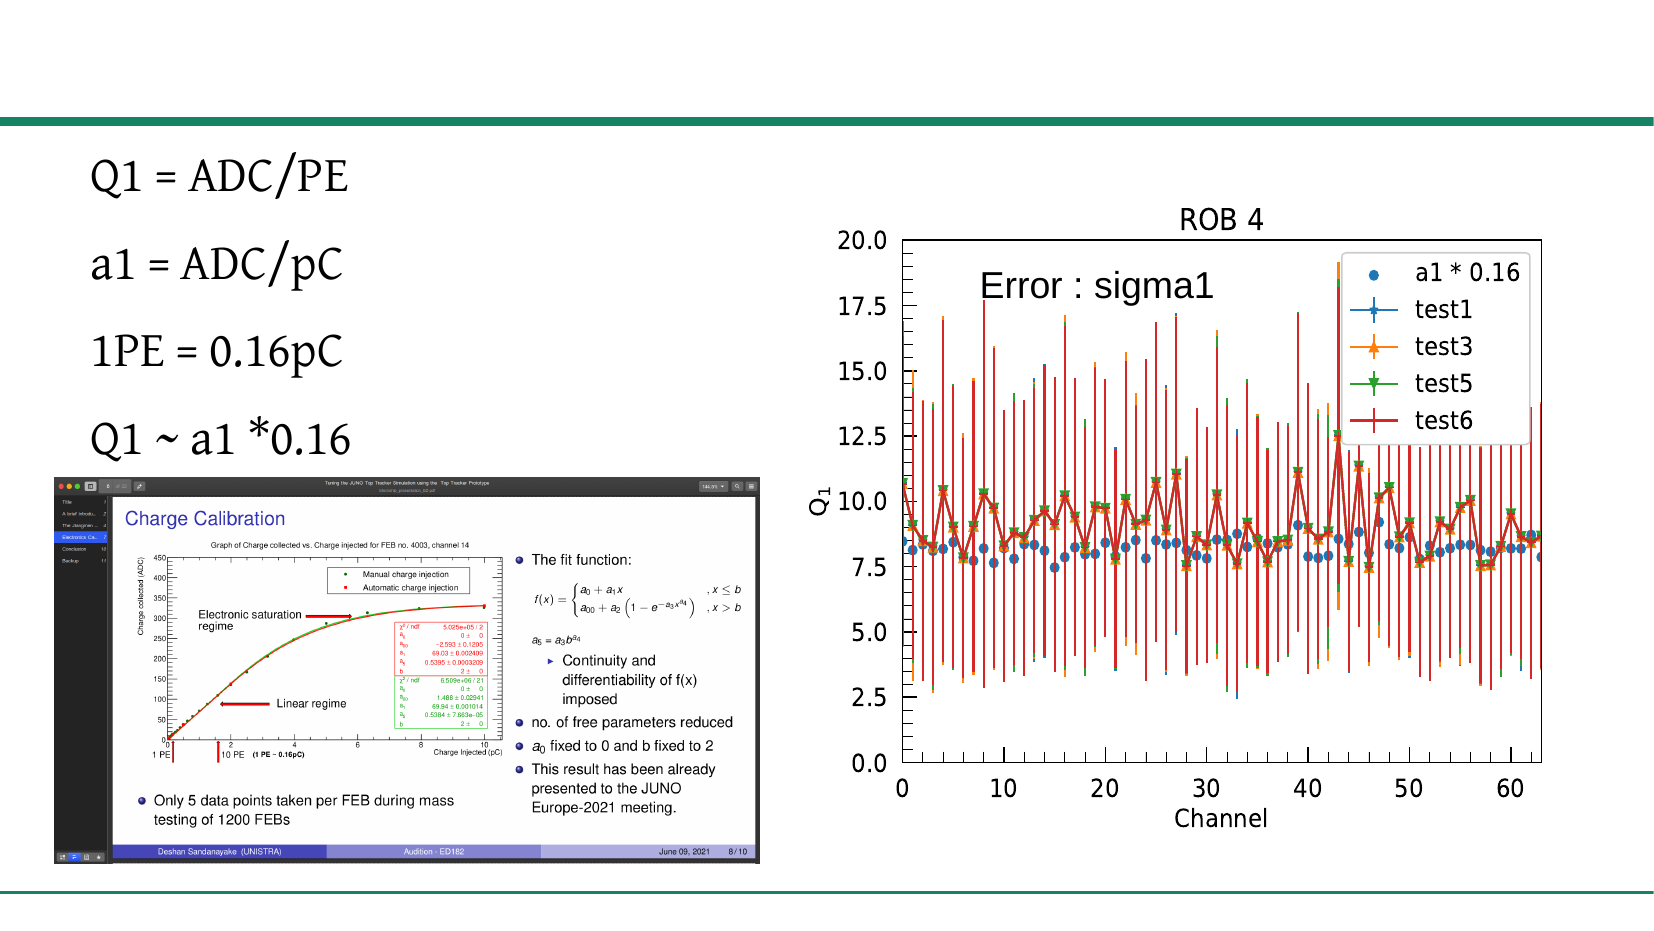

#
Q1 = ADC/PE
a1 = ADC/pC
1PE = 0.16pC
Q1 ~ a1 *0.16
Error : sigma1